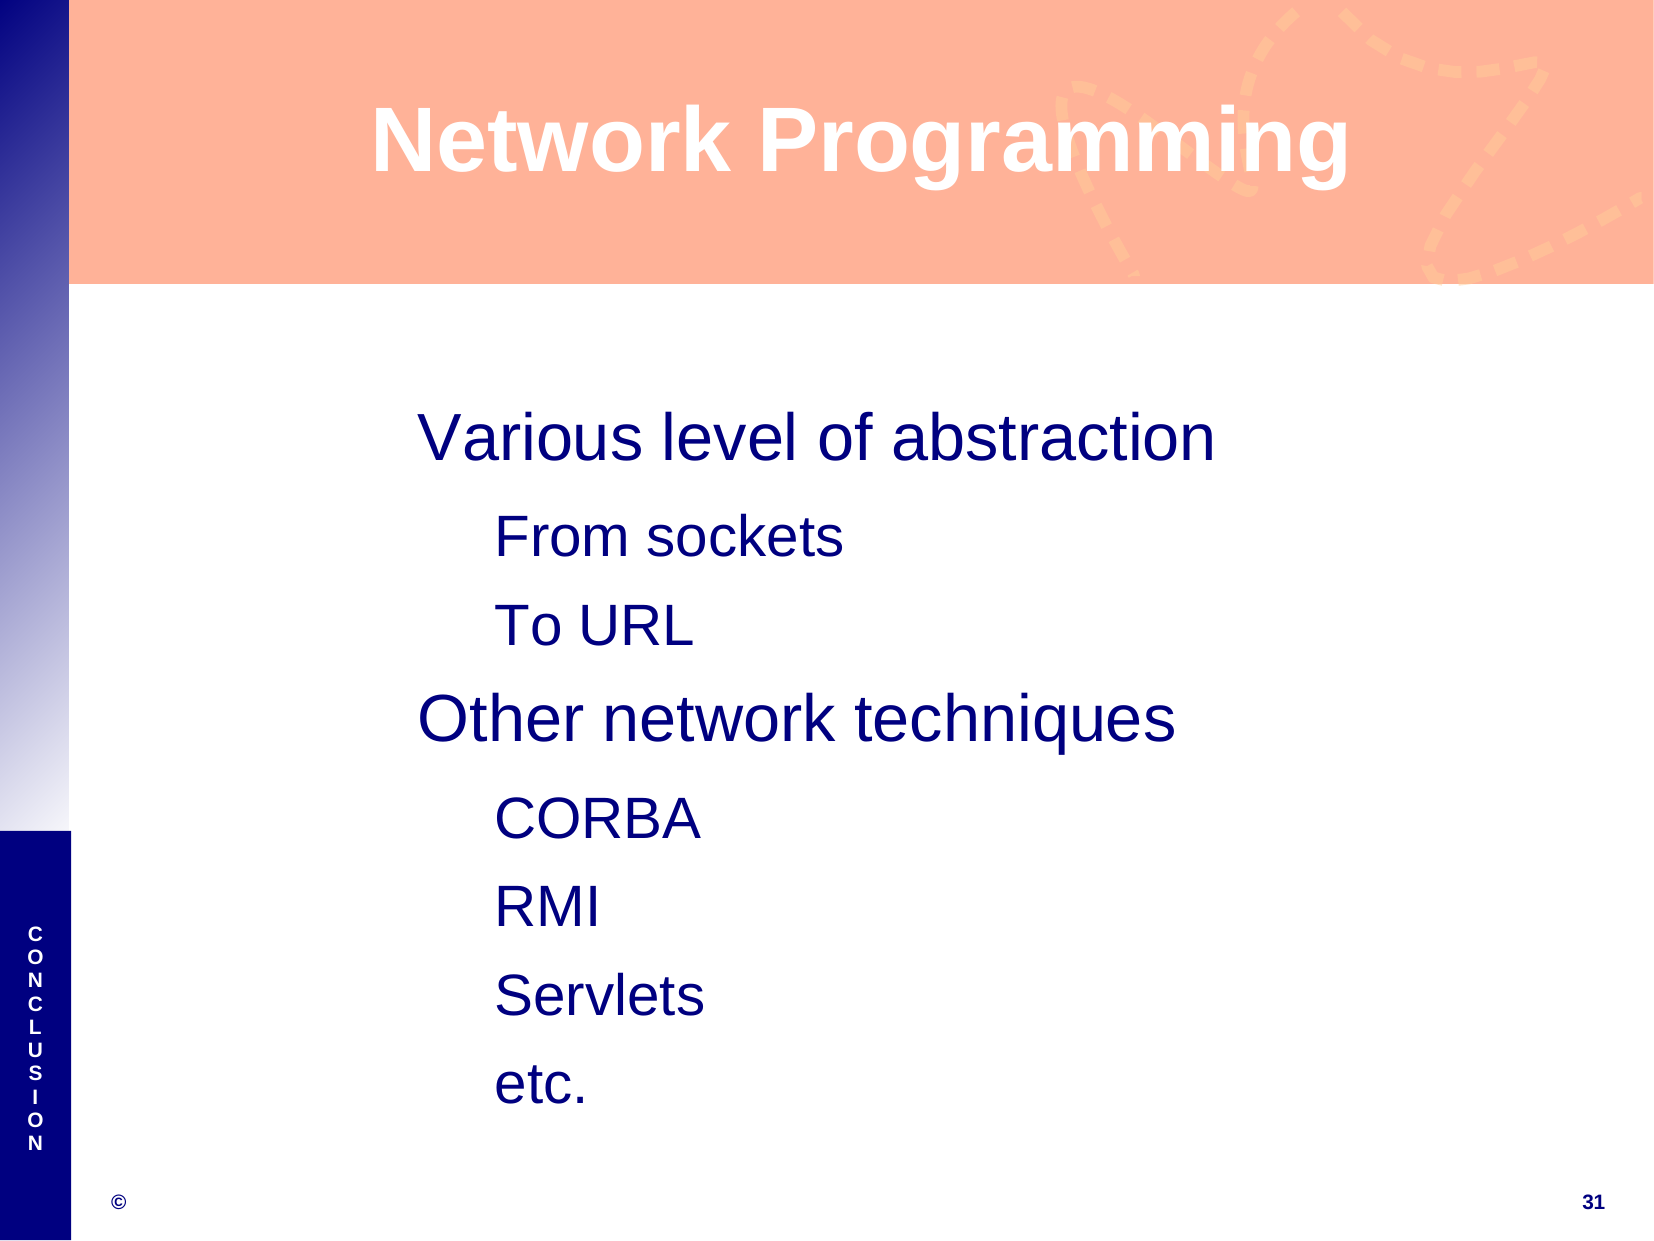

Network Programming
# Various level of abstraction
From sockets
To URL
Other network techniques
CORBA
RMI
Servlets
etc.
C
O
N
C
L
U
S
I
O
N